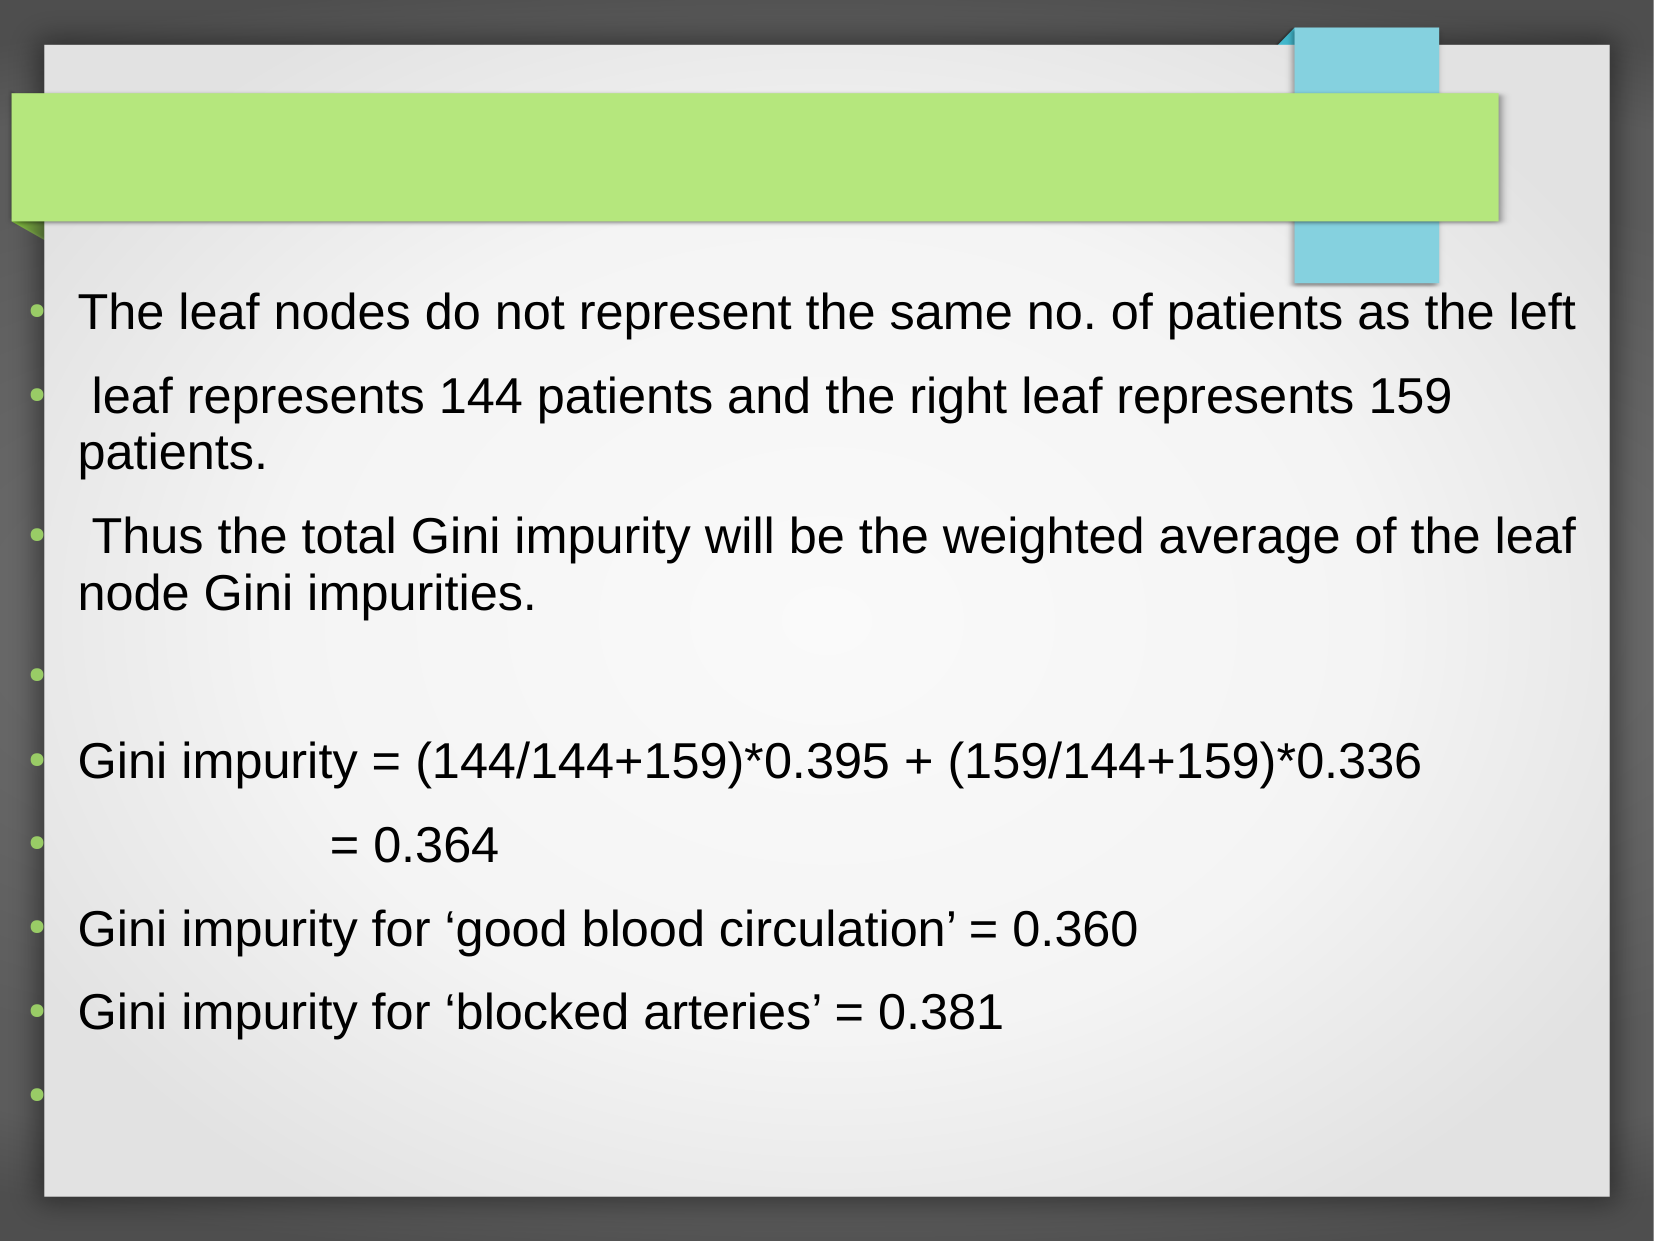

#
The leaf nodes do not represent the same no. of patients as the left
 leaf represents 144 patients and the right leaf represents 159 patients.
 Thus the total Gini impurity will be the weighted average of the leaf node Gini impurities.
Gini impurity = (144/144+159)*0.395 + (159/144+159)*0.336
 = 0.364
Gini impurity for ‘good blood circulation’ = 0.360
Gini impurity for ‘blocked arteries’ = 0.381